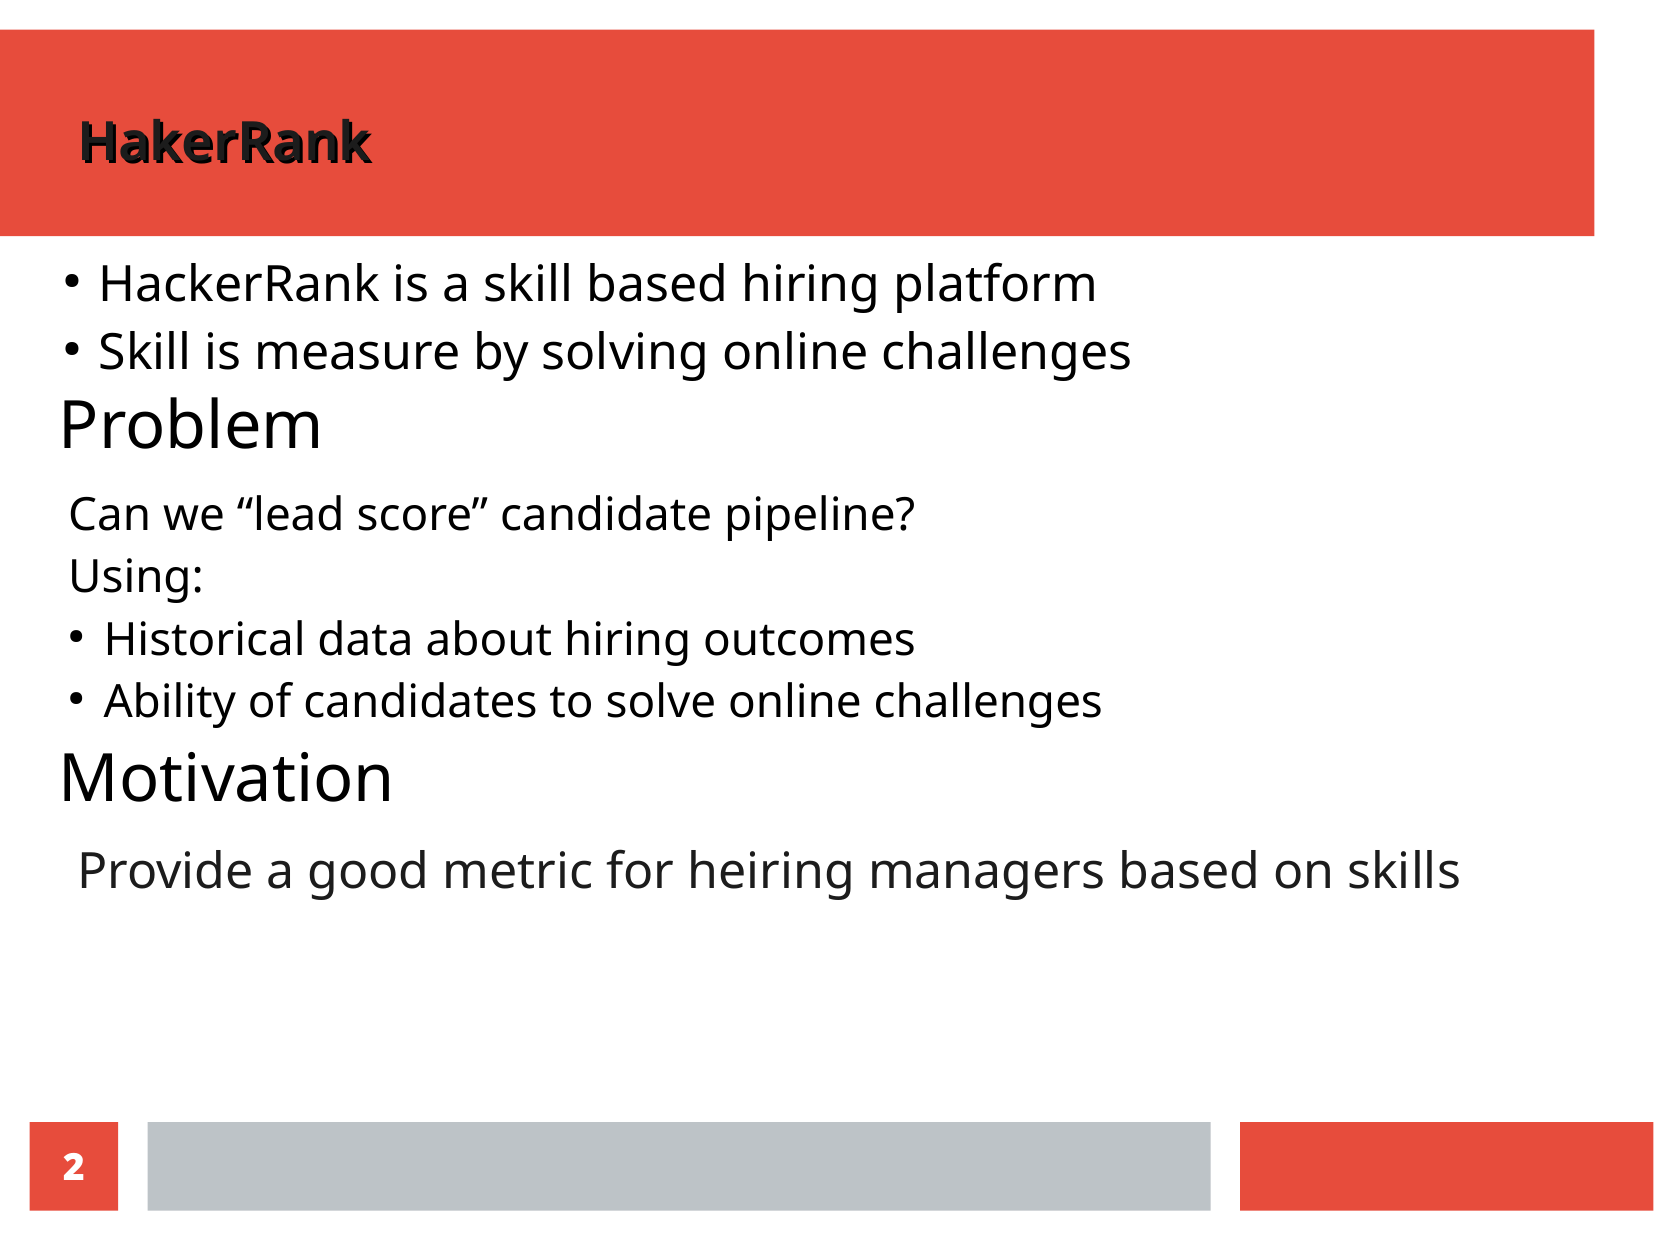

HakerRank
HackerRank is a skill based hiring platform
Skill is measure by solving online challenges
# Problem
Can we “lead score” candidate pipeline?
Using:
Historical data about hiring outcomes
Ability of candidates to solve online challenges
Motivation
Provide a good metric for heiring managers based on skills
2